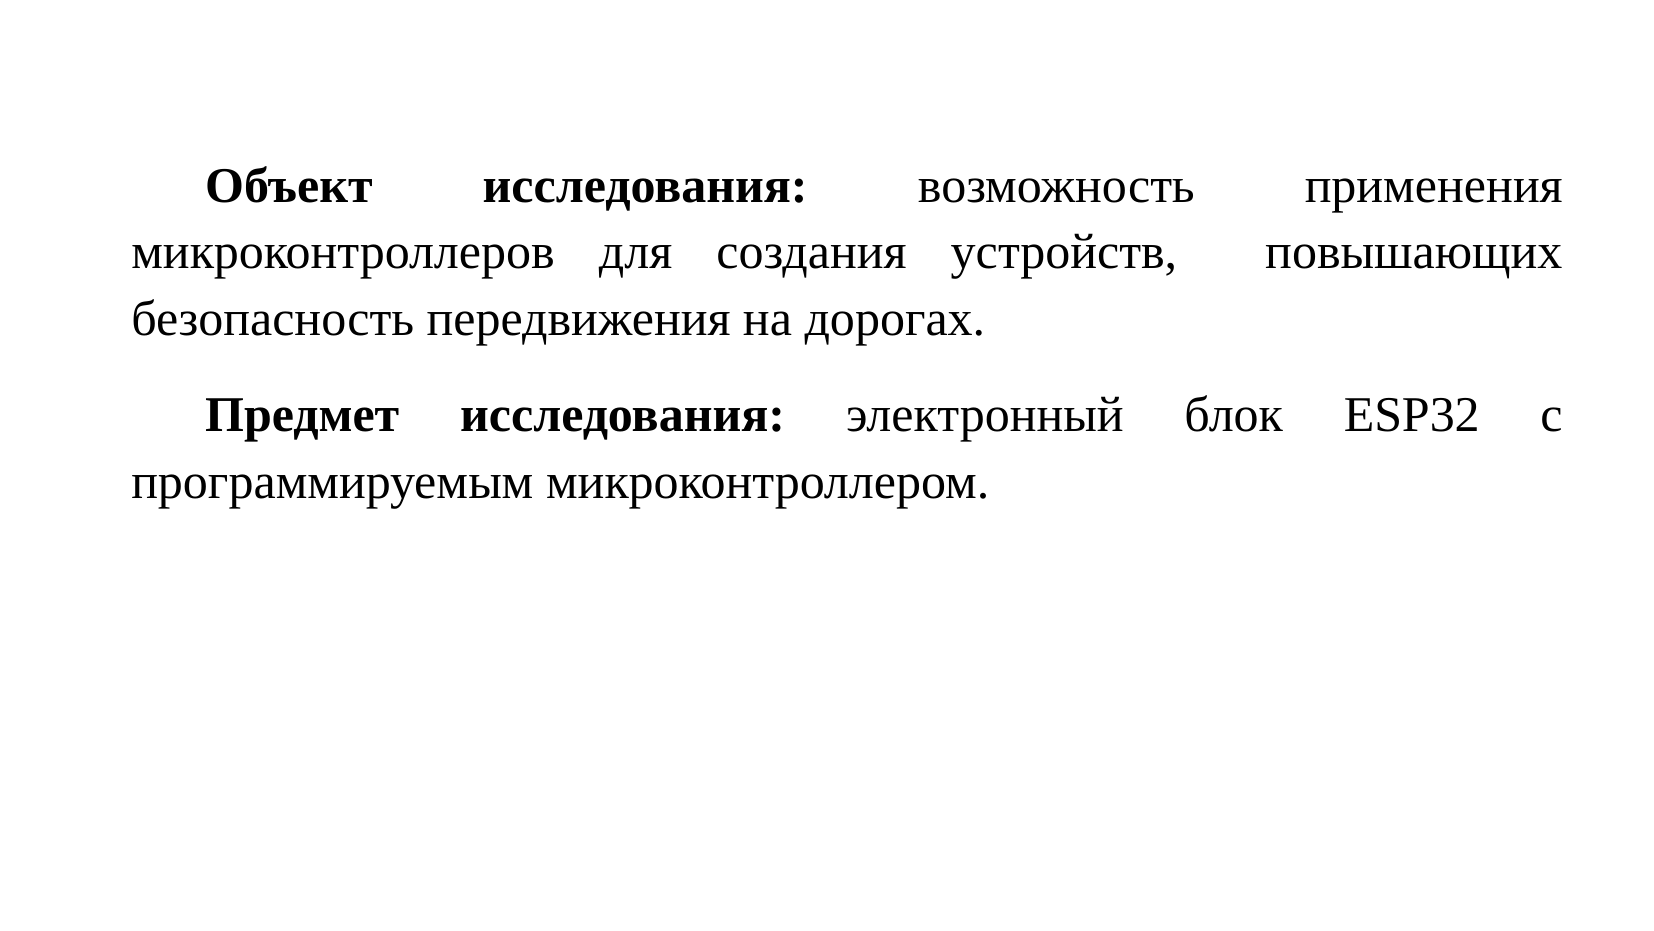

# Объект исследования: возможность применения микроконтроллеров для создания устройств, повышающих безопасность передвижения на дорогах.
Предмет исследования: электронный блок ESP32 с программируемым микроконтроллером.